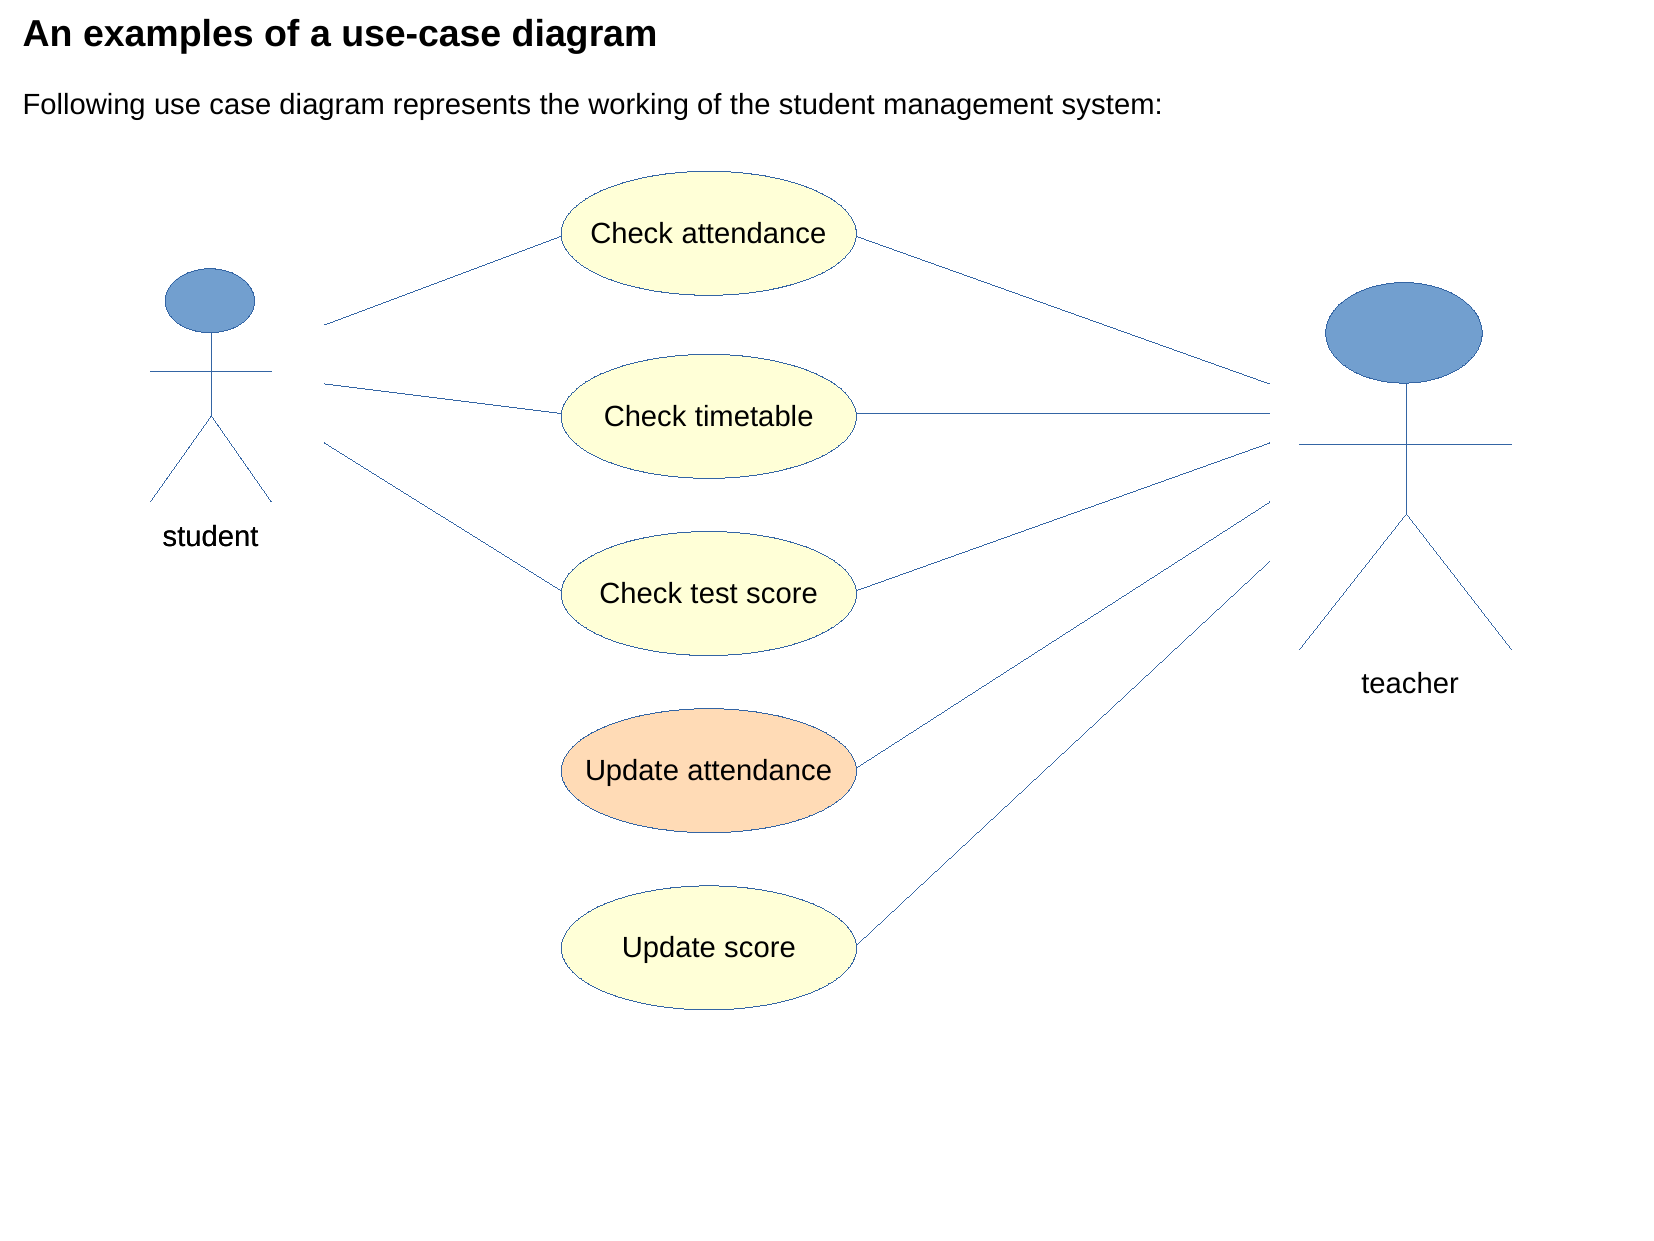

An examples of a use-case diagram
Following use case diagram represents the working of the student management system:
Check attendance
Check timetable
student
student
Check test score
teacher
Update attendance
Update score